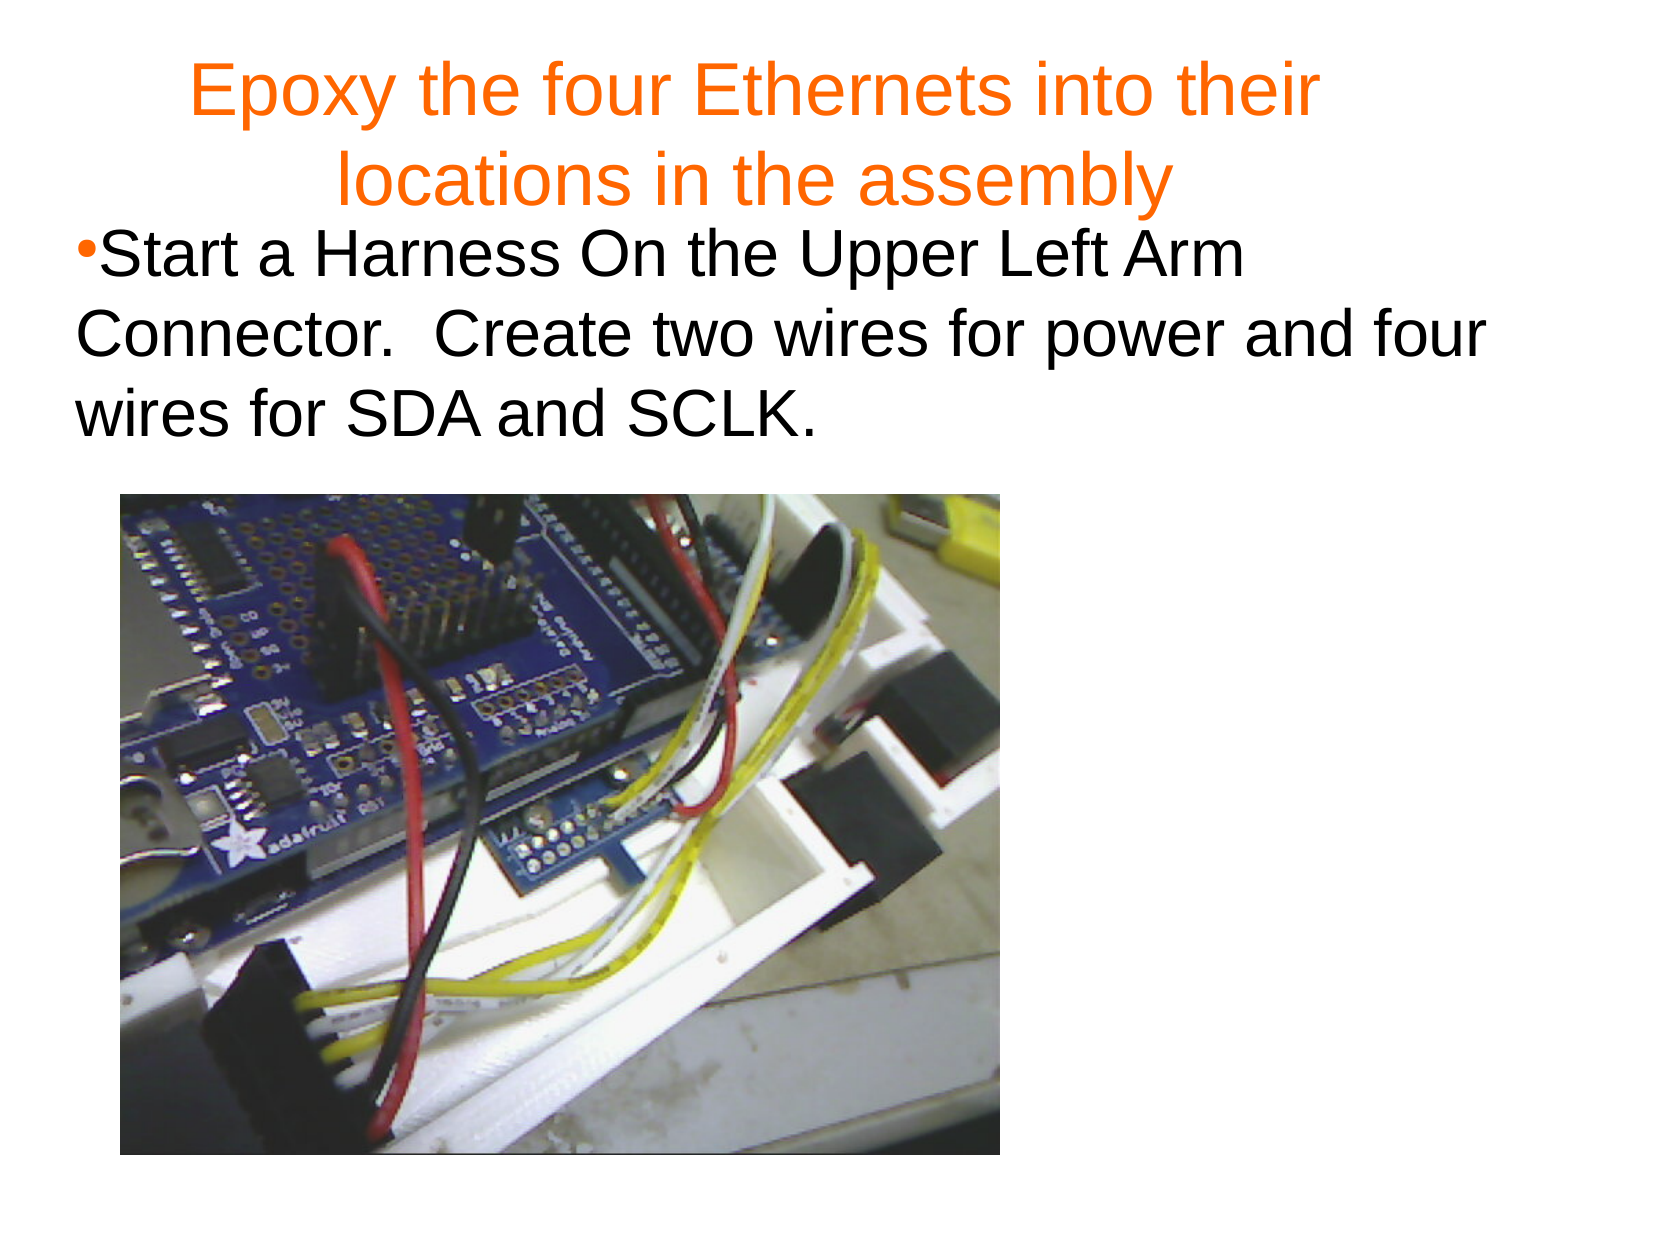

# Epoxy the four Ethernets into their locations in the assembly
Start a Harness On the Upper Left Arm Connector. Create two wires for power and four wires for SDA and SCLK.